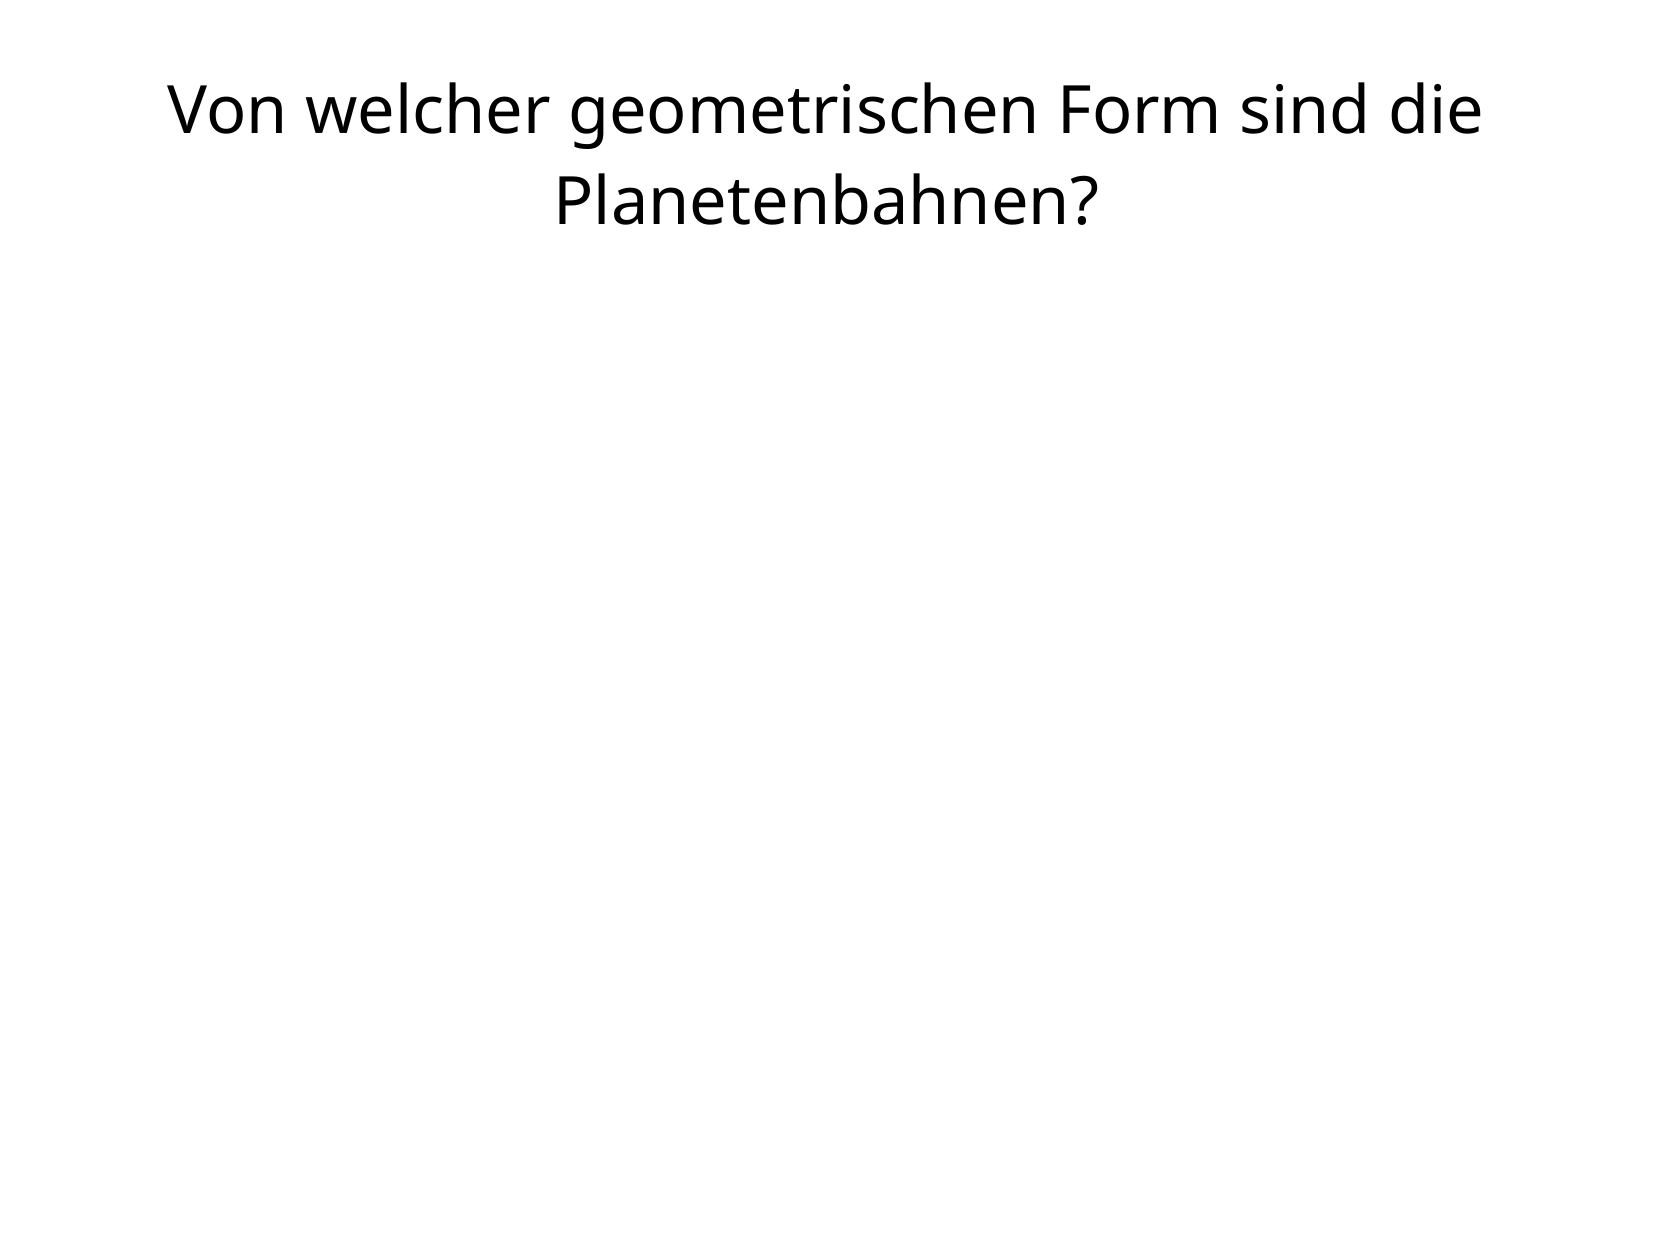

# Von welcher geometrischen Form sind die Planetenbahnen?